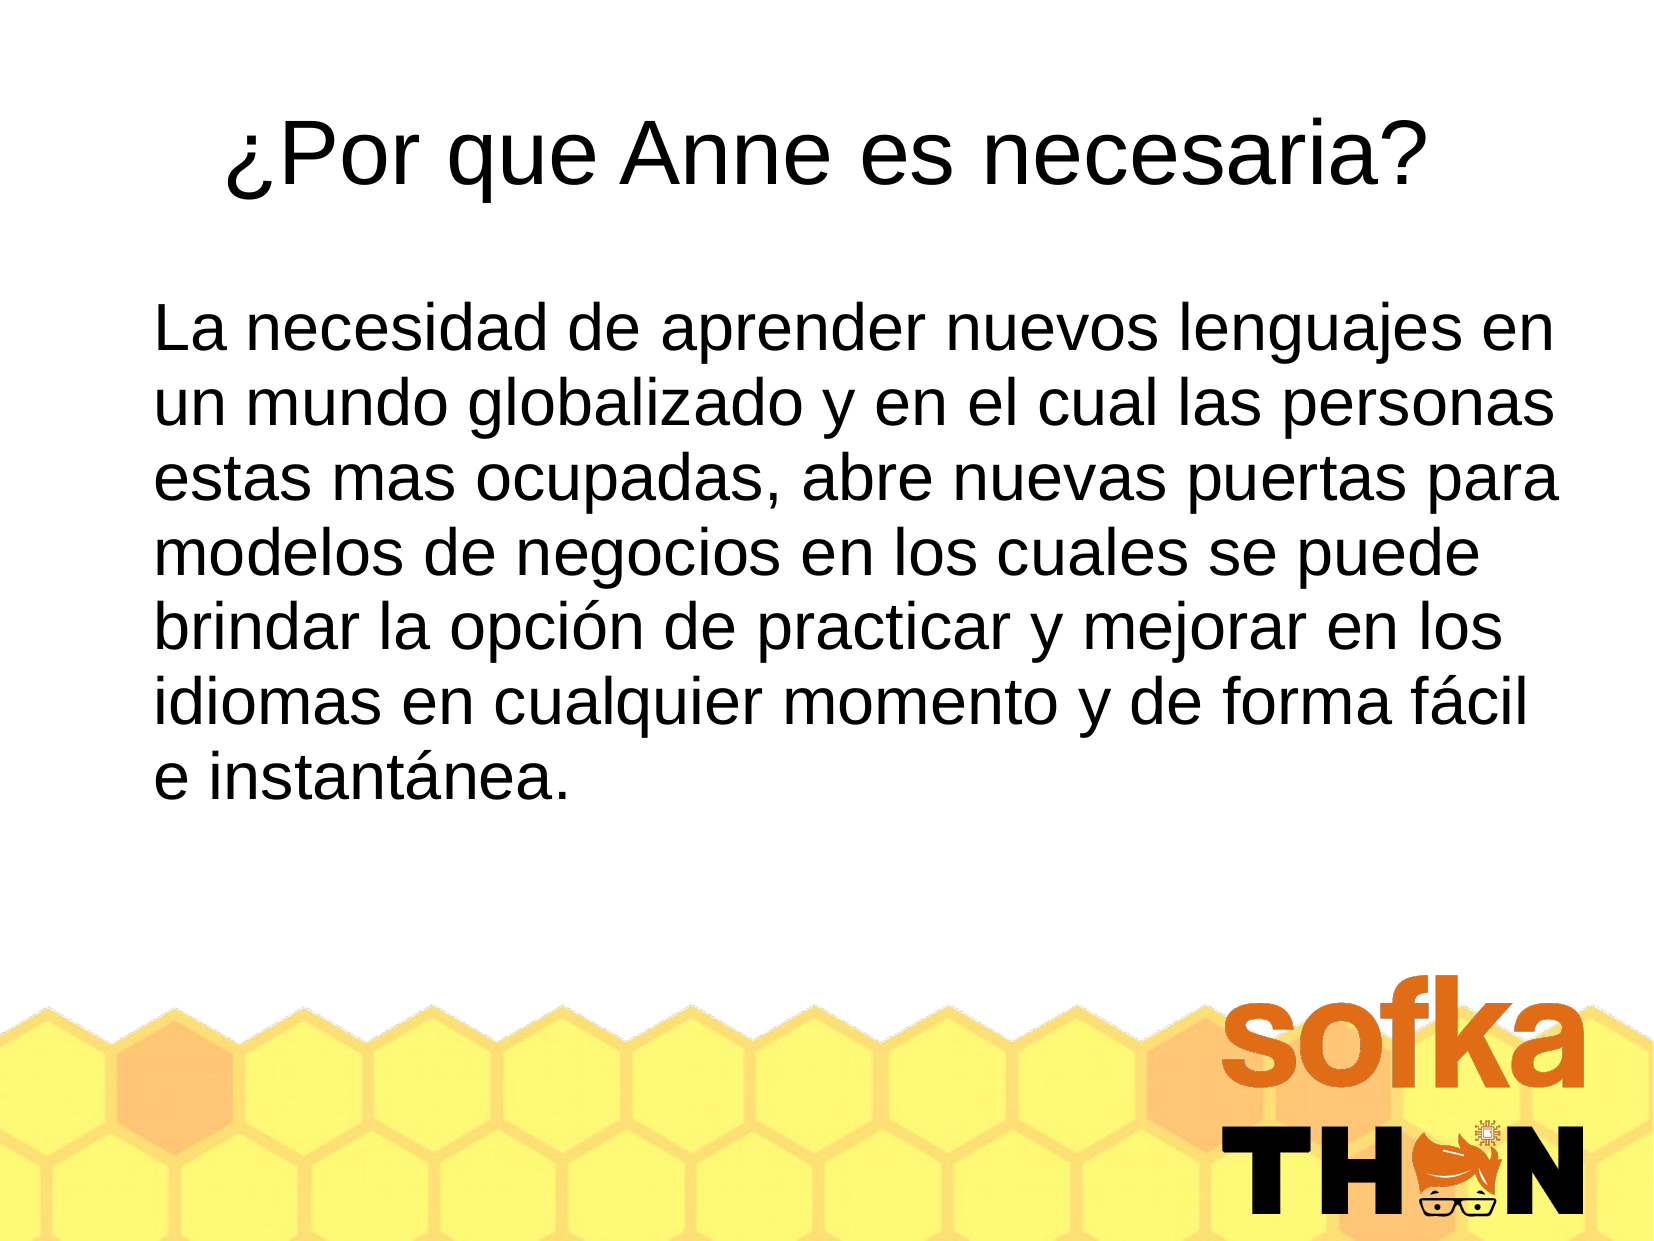

# ¿Por que Anne es necesaria?
La necesidad de aprender nuevos lenguajes en un mundo globalizado y en el cual las personas estas mas ocupadas, abre nuevas puertas para modelos de negocios en los cuales se puede brindar la opción de practicar y mejorar en los idiomas en cualquier momento y de forma fácil e instantánea.